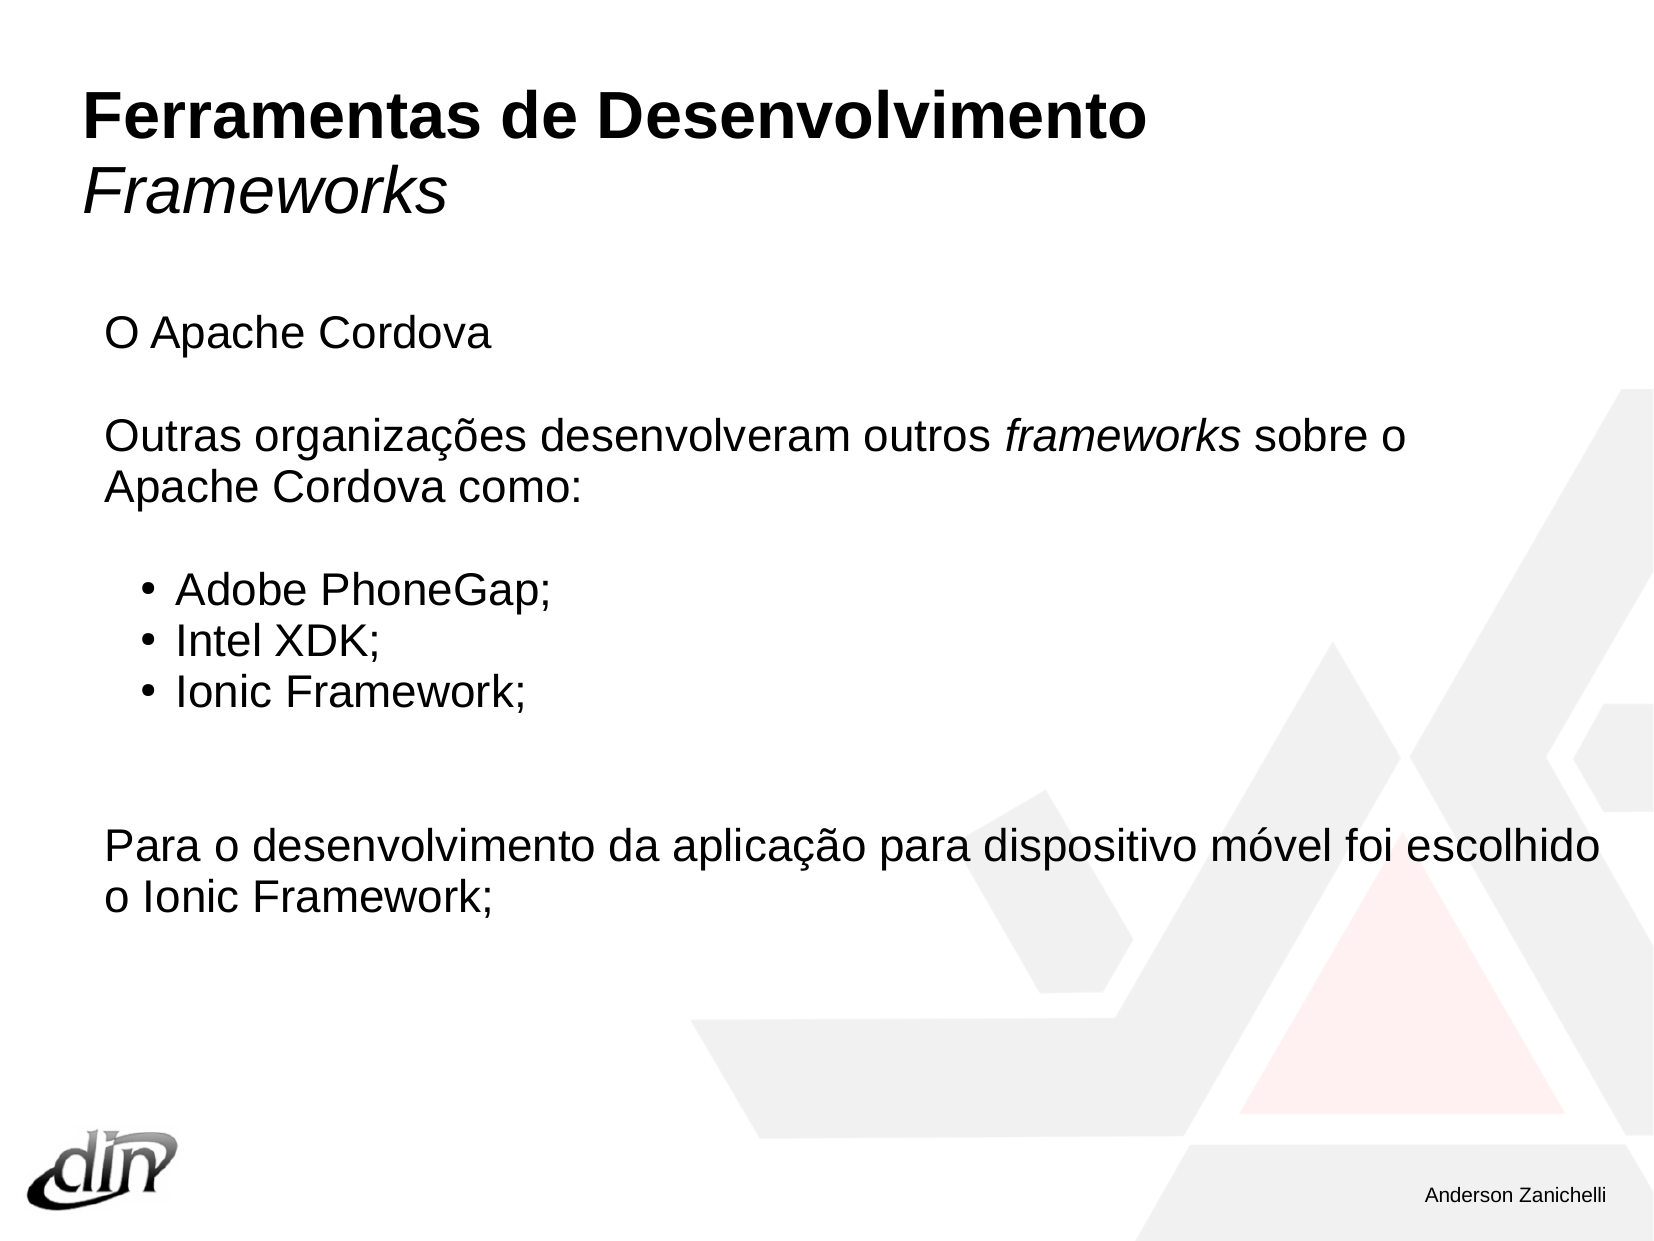

# Ferramentas de Desenvolvimento Frameworks
O Apache Cordova
Outras organizações desenvolveram outros frameworks sobre o
Apache Cordova como:
Adobe PhoneGap;
Intel XDK;
Ionic Framework;
Para o desenvolvimento da aplicação para dispositivo móvel foi escolhido
o Ionic Framework;
Anderson Zanichelli